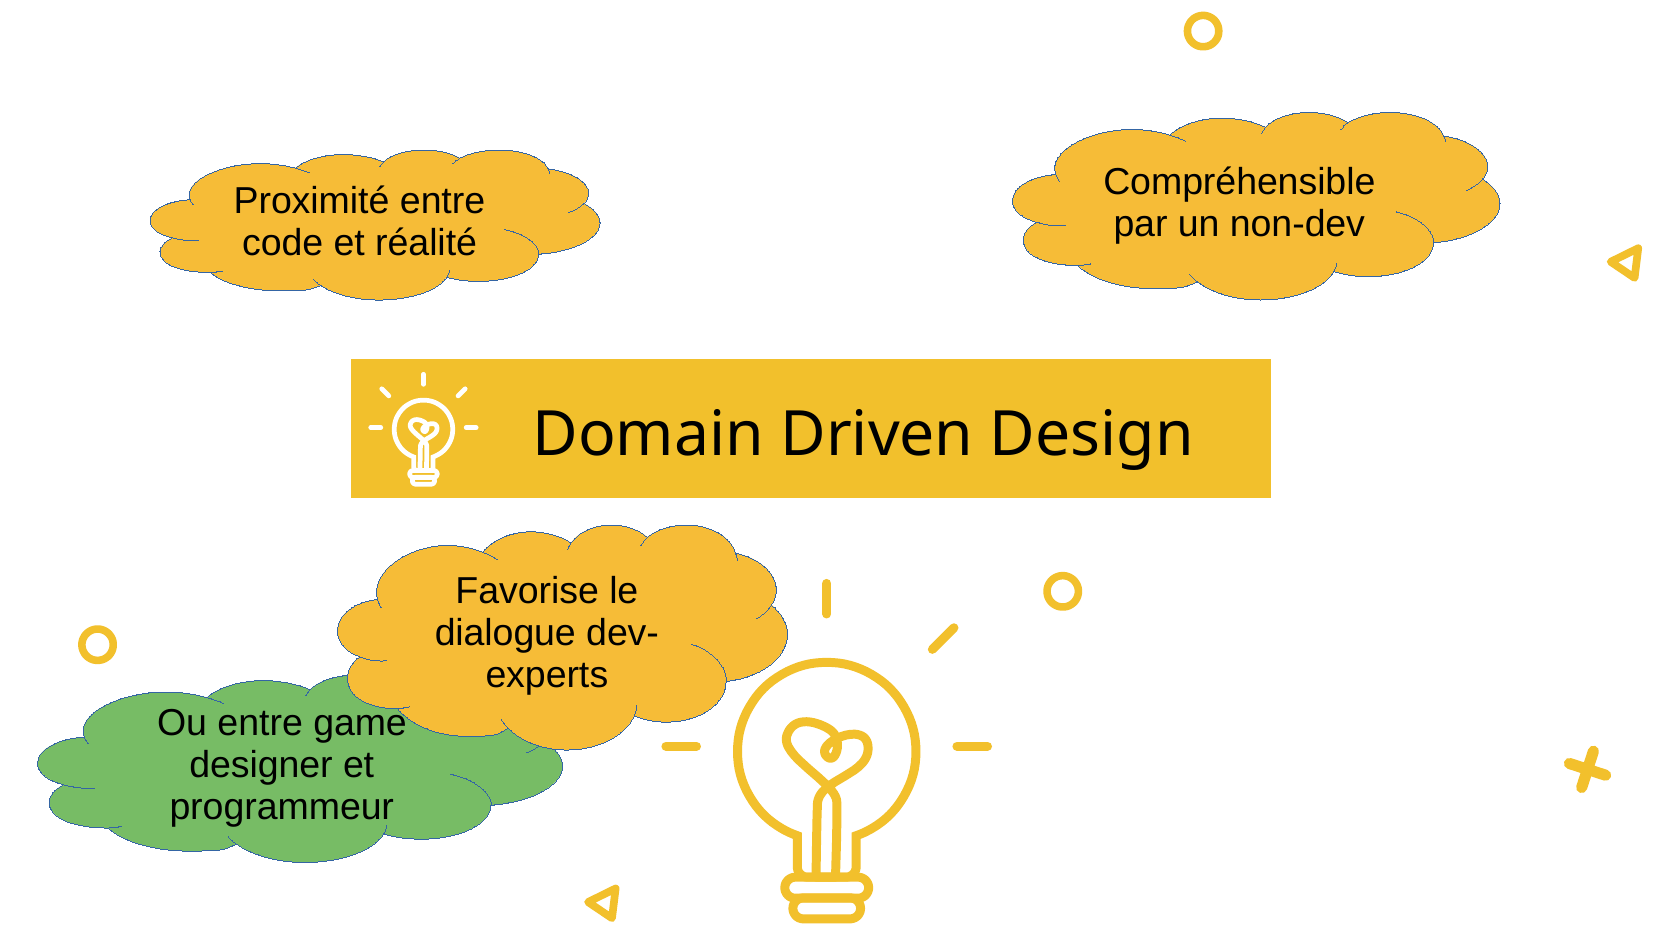

Compréhensible par un non-dev
Proximité entre code et réalité
Domain Driven Design
Favorise le dialogue dev-experts
Ou entre game designer et programmeur